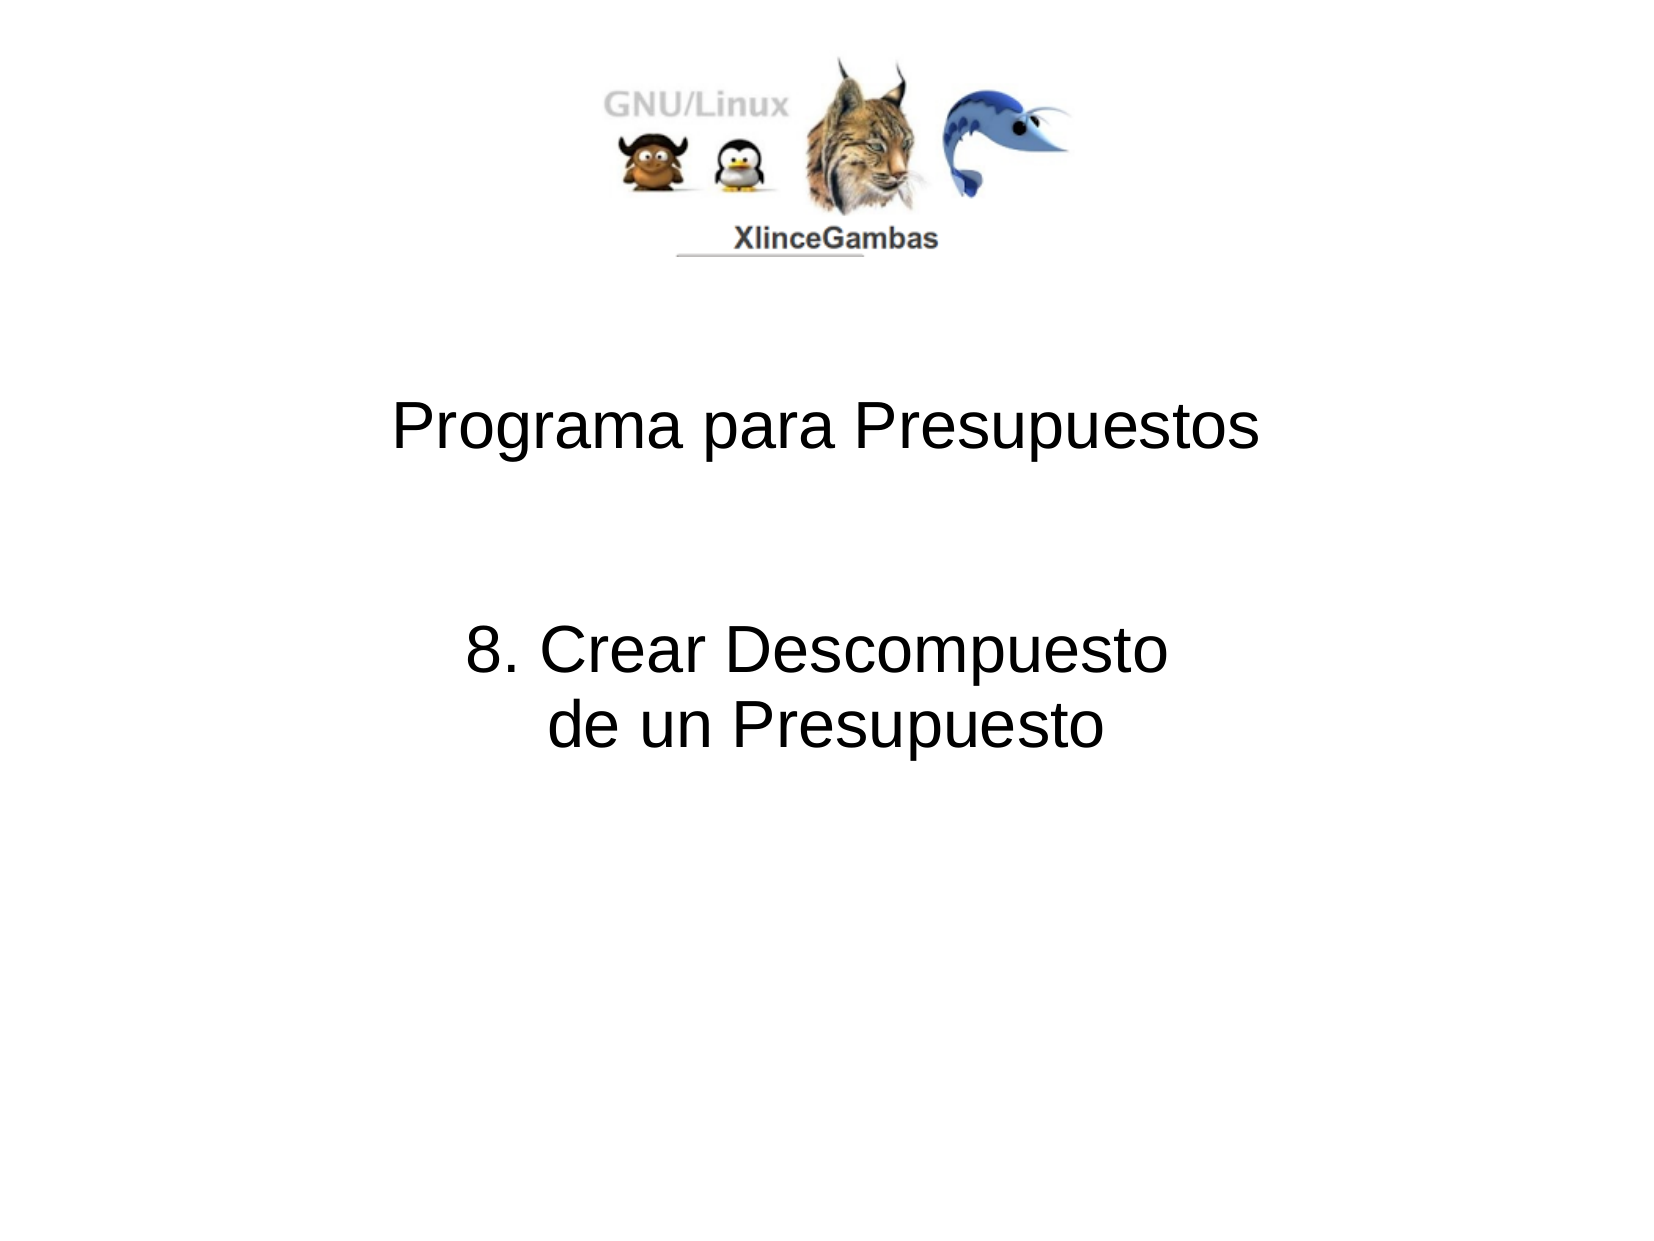

# Programa para Presupuestos
8. Crear Descompuesto
de un Presupuesto